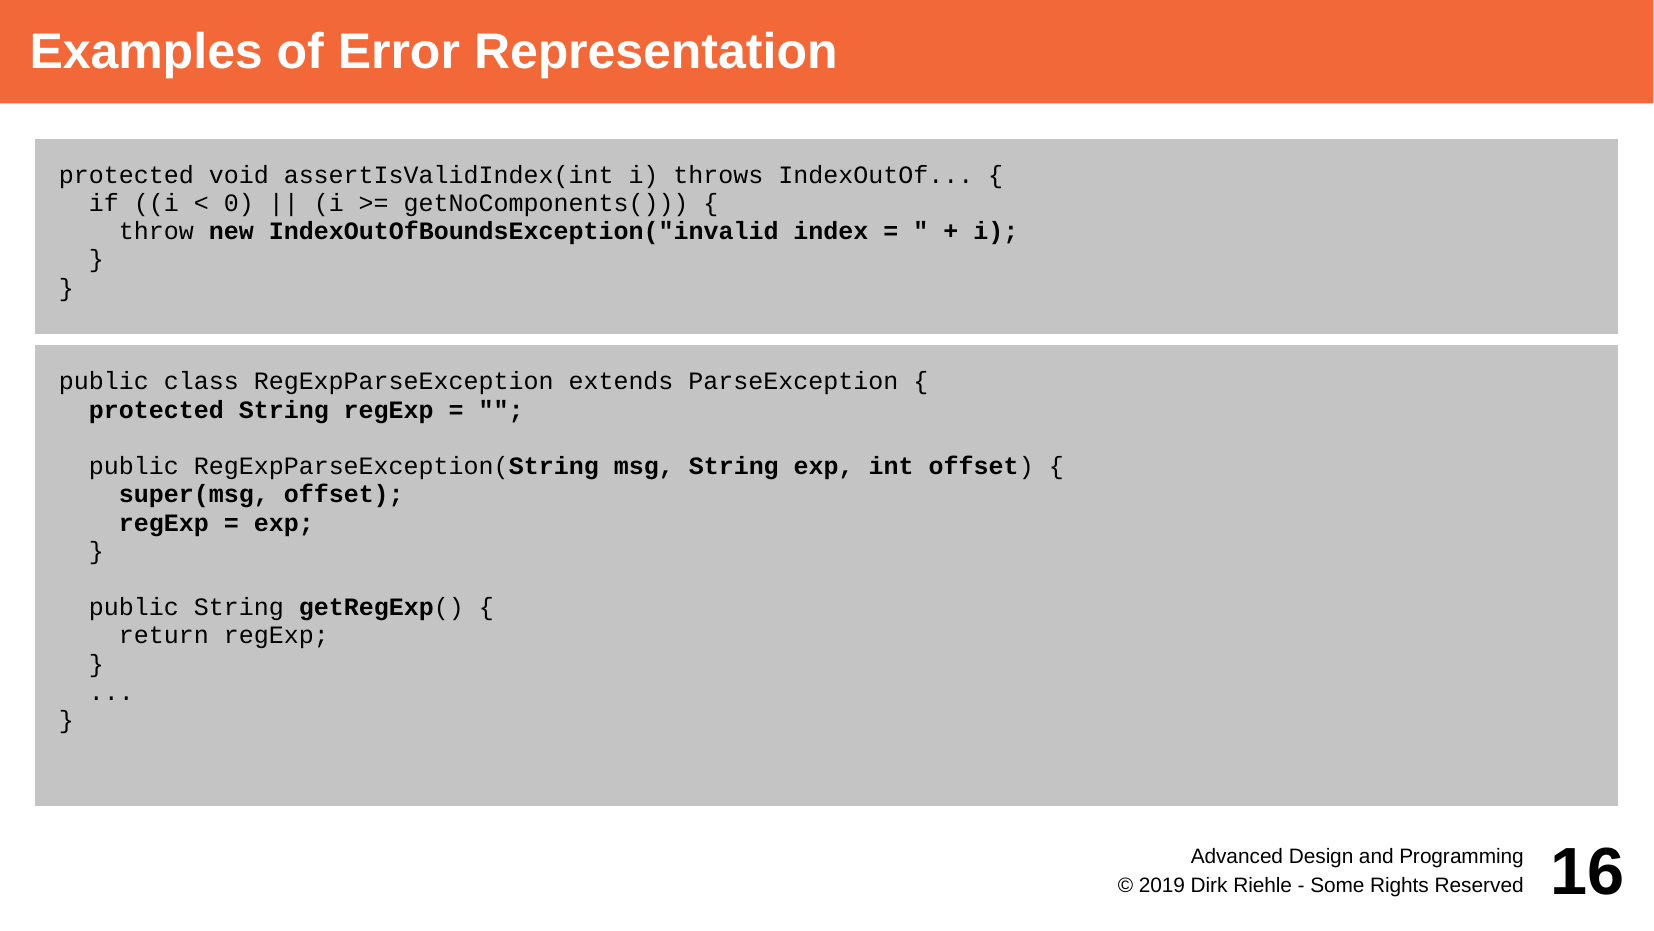

# Examples of Error Representation
protected void assertIsValidIndex(int i) throws IndexOutOf... {
 if ((i < 0) || (i >= getNoComponents())) {
 throw new IndexOutOfBoundsException("invalid index = " + i);
 }
}
public class RegExpParseException extends ParseException {
 protected String regExp = "";
 public RegExpParseException(String msg, String exp, int offset) {
 super(msg, offset);
 regExp = exp;
 }
 public String getRegExp() {
 return regExp;
 }
 ...
}
Advanced Design and Programming
16
© 2019 Dirk Riehle - Some Rights Reserved